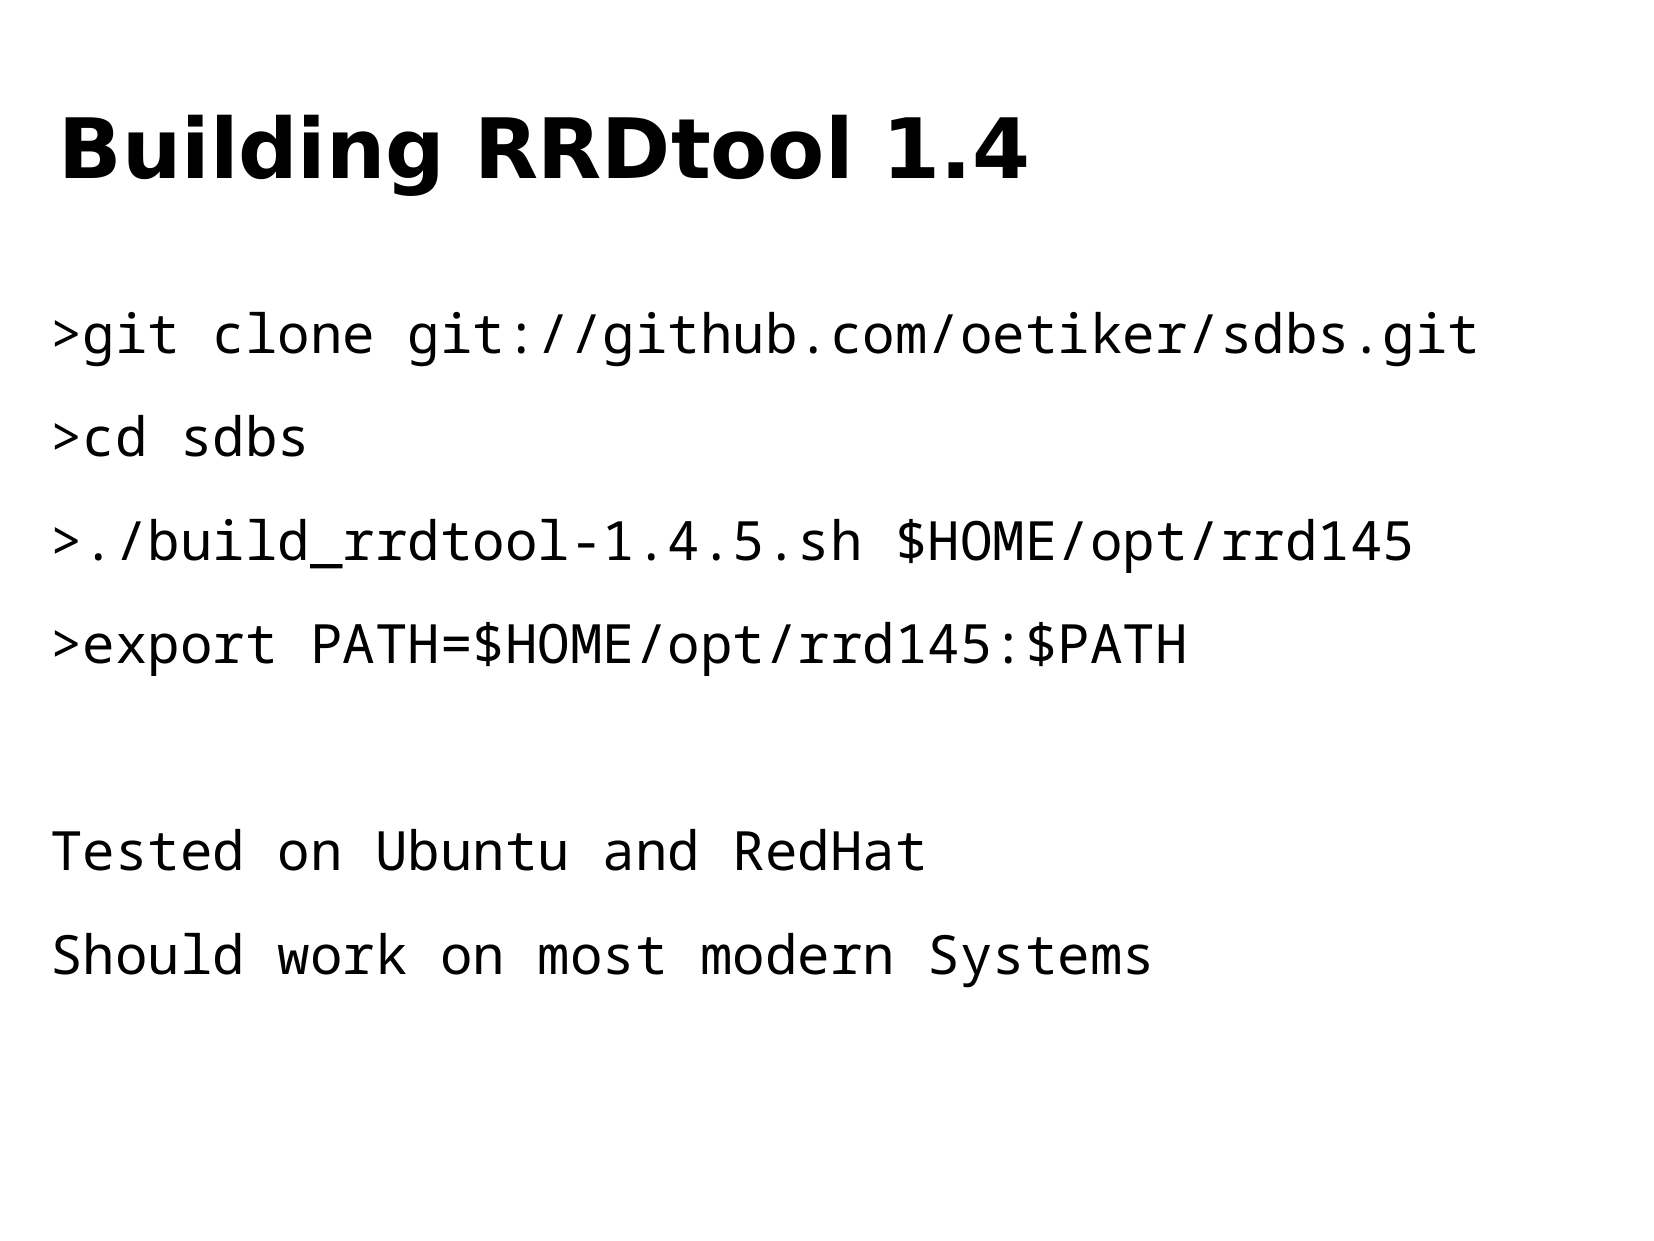

# Building RRDtool 1.4
>git clone git://github.com/oetiker/sdbs.git
>cd sdbs
>./build_rrdtool-1.4.5.sh $HOME/opt/rrd145
>export PATH=$HOME/opt/rrd145:$PATH
Tested on Ubuntu and RedHat
Should work on most modern Systems